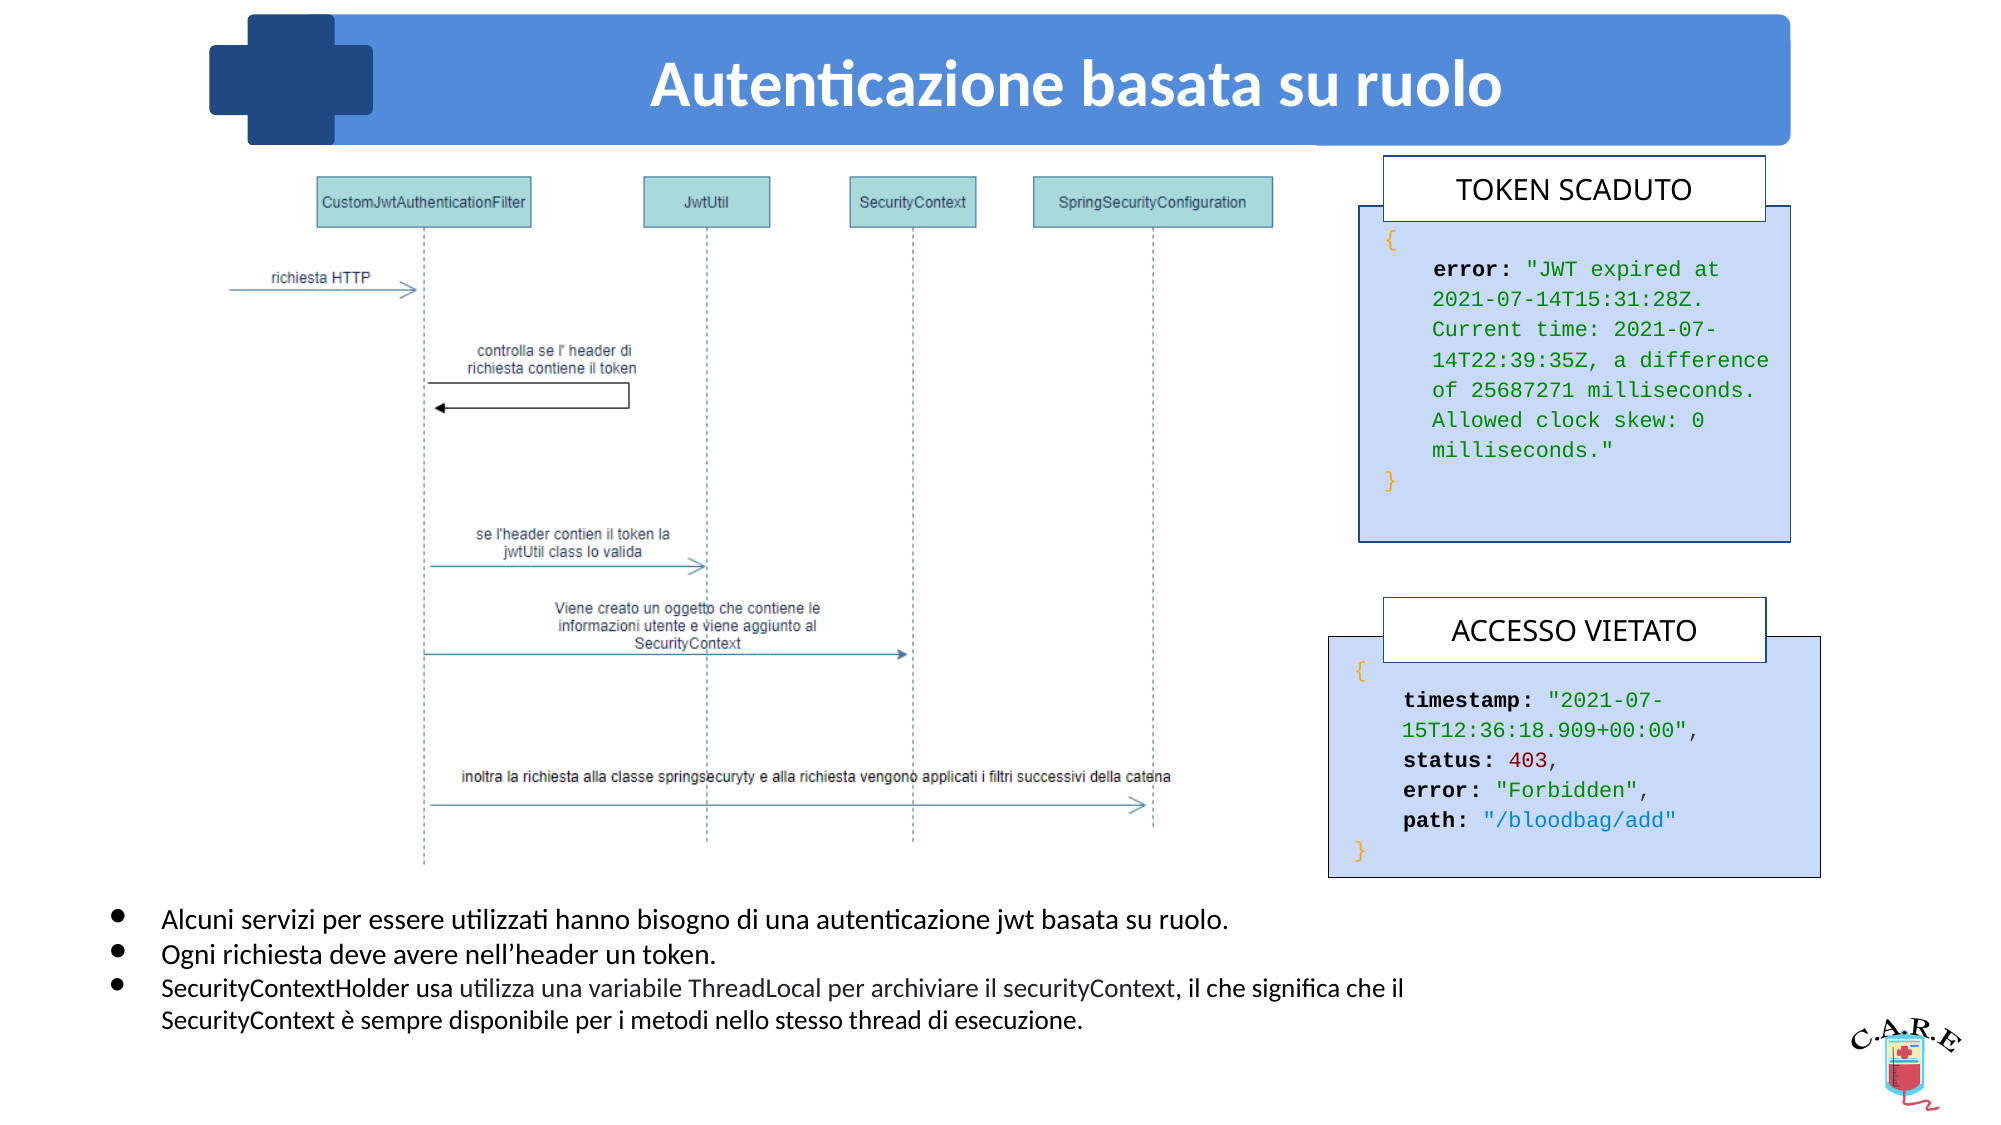

Autenticazione basata su ruolo
TOKEN SCADUTO
{
"error": "JWT expired at 2021-07-14T15:31:28Z. Current time: 2021-07-14T22:39:35Z, a difference of 25687271 milliseconds. Allowed clock skew: 0 milliseconds."
}
ACCESSO VIETATO
{
"timestamp": "2021-07-15T12:36:18.909+00:00",
"status": 403,
"error": "Forbidden",
"path": "/bloodbag/add"
}
Alcuni servizi per essere utilizzati hanno bisogno di una autenticazione jwt basata su ruolo.
Ogni richiesta deve avere nell’header un token.
SecurityContextHolder usa utilizza una variabile ThreadLocal per archiviare il securityContext, il che significa che il SecurityContext è sempre disponibile per i metodi nello stesso thread di esecuzione.